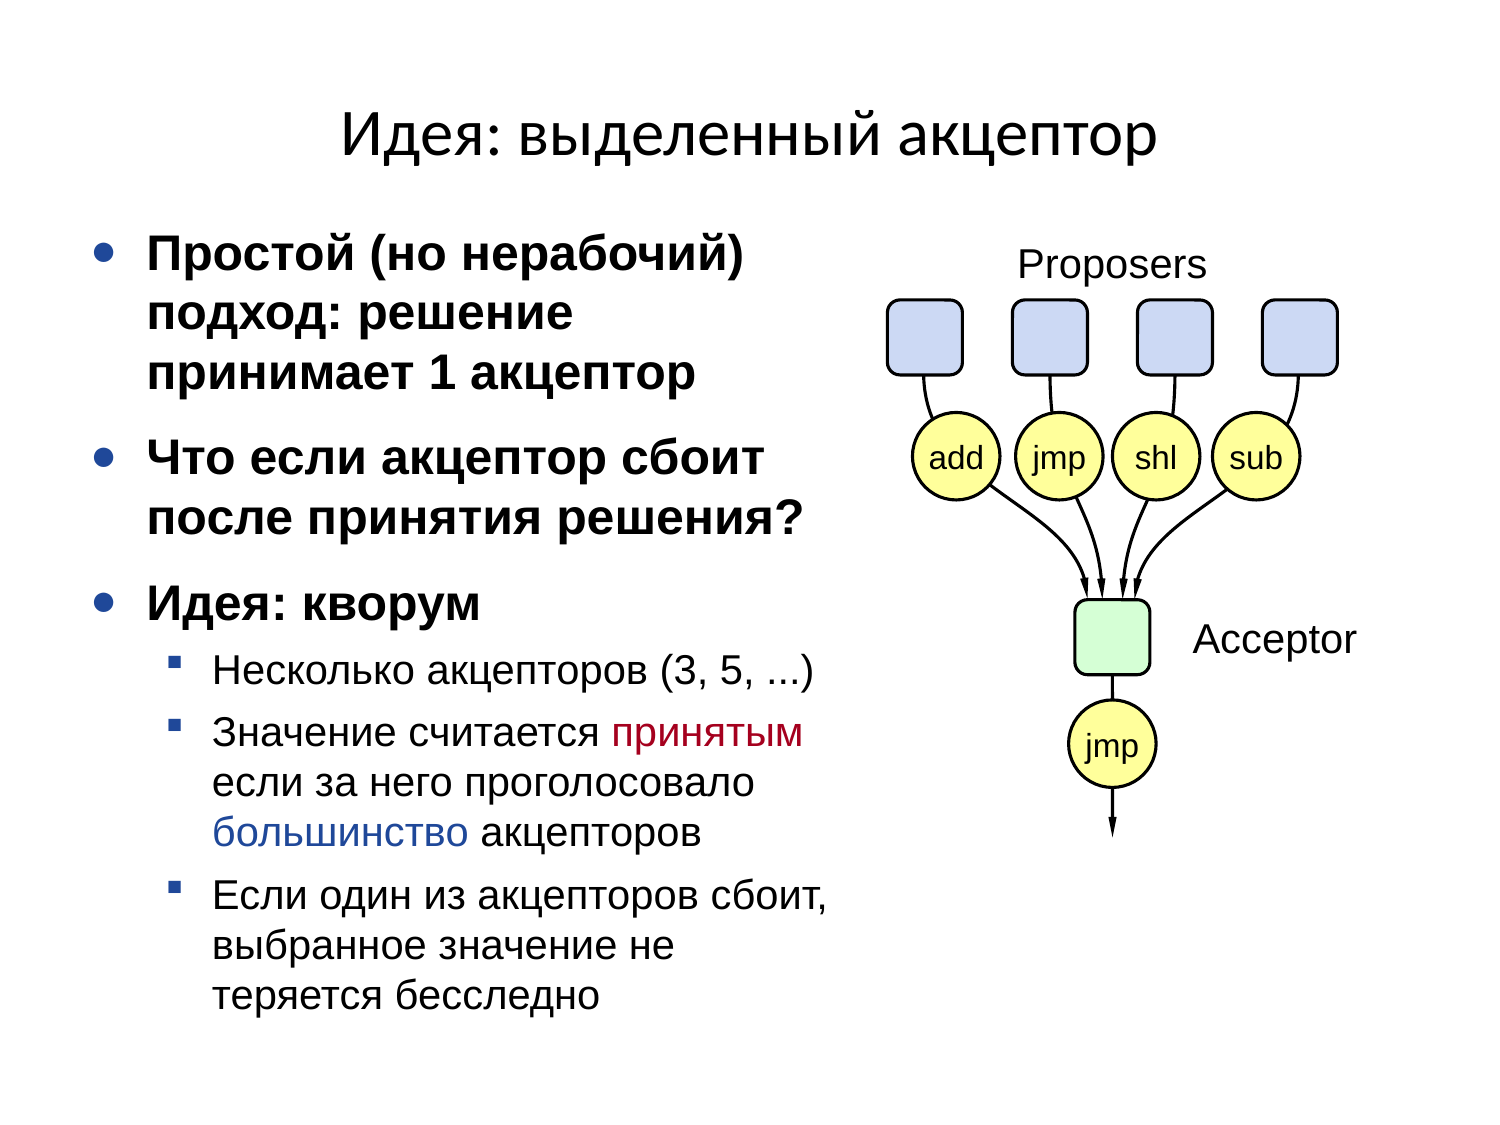

Идея: выделенный акцептор
# Простой (но нерабочий) подход: решение принимает 1 акцептор
Что если акцептор сбоит после принятия решения?
Идея: кворум
Несколько акцепторов (3, 5, ...)
Значение считается принятым если за него проголосовало большинство акцепторов
Если один из акцепторов сбоит, выбранное значение не теряется бесследно
Proposers
add
jmp
shl
sub
Acceptor
jmp